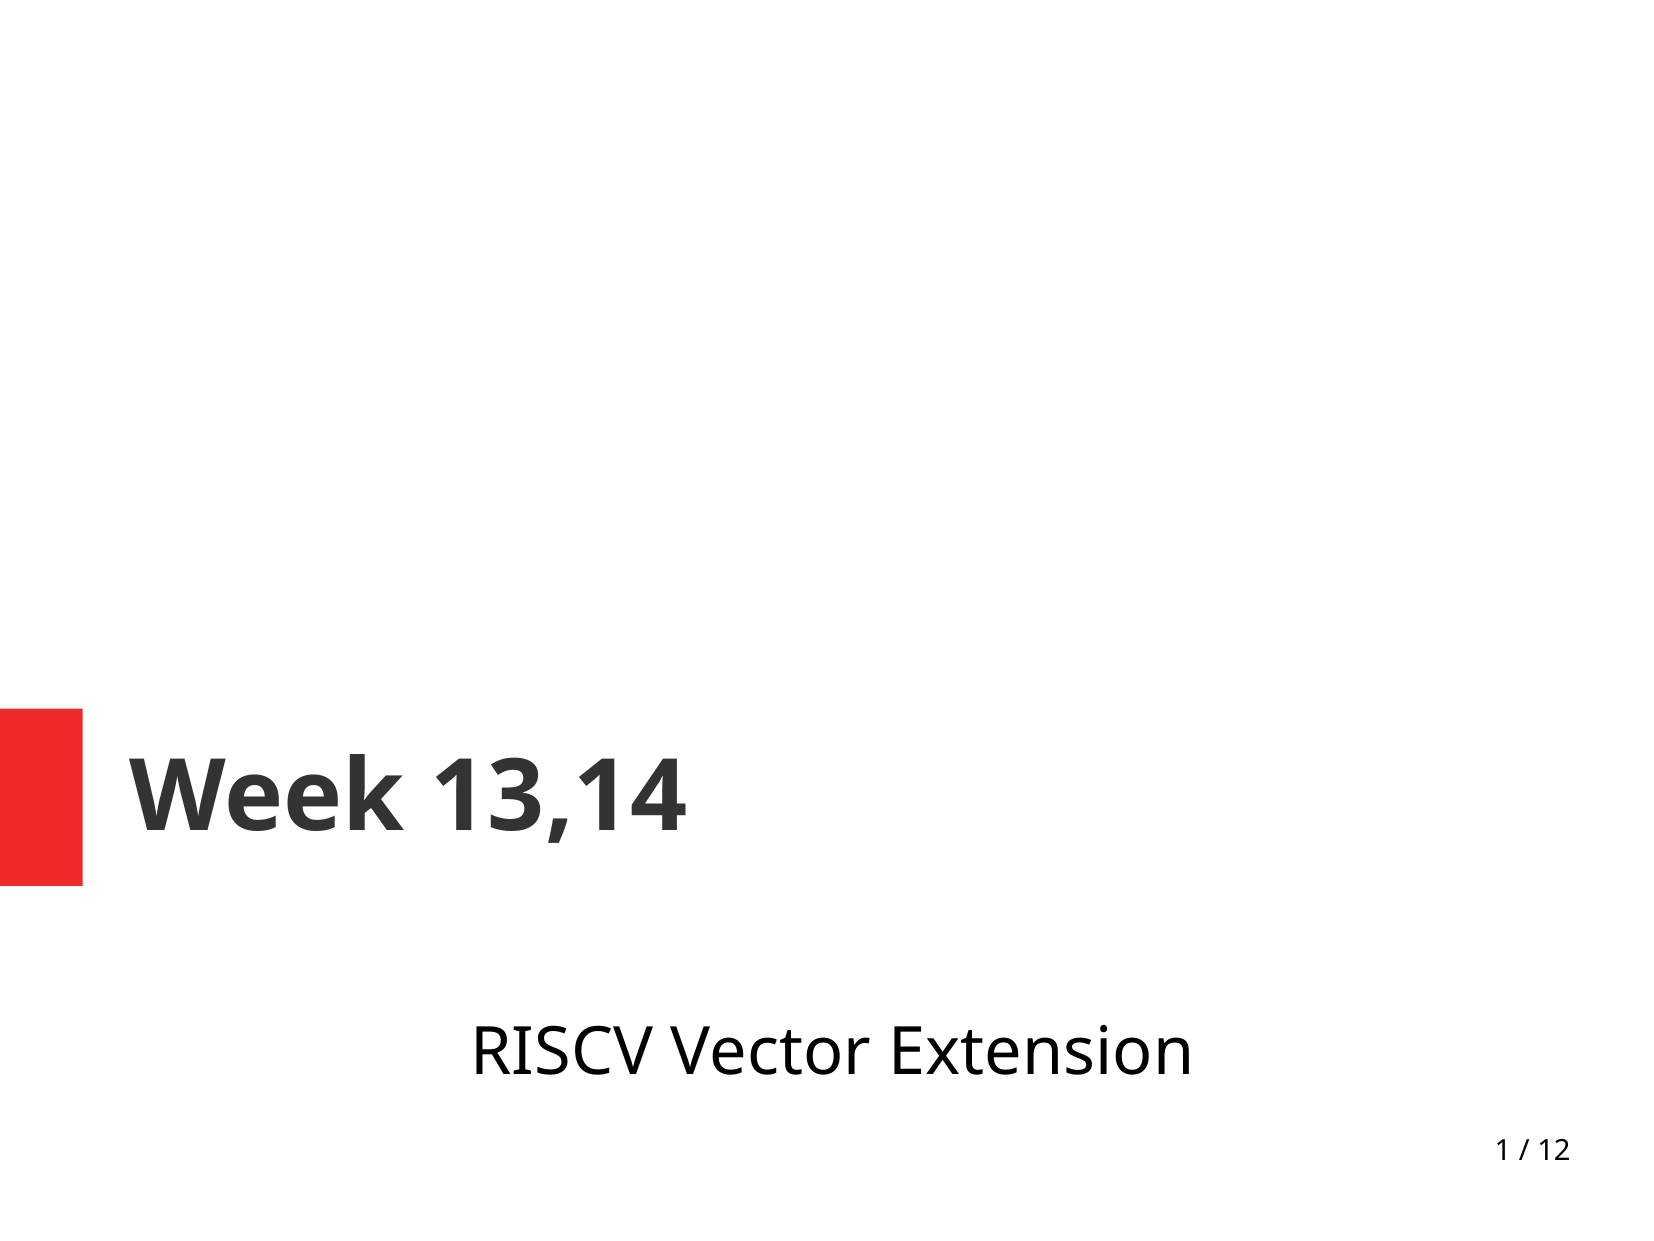

# Week 13,14
RISCV Vector Extension
1